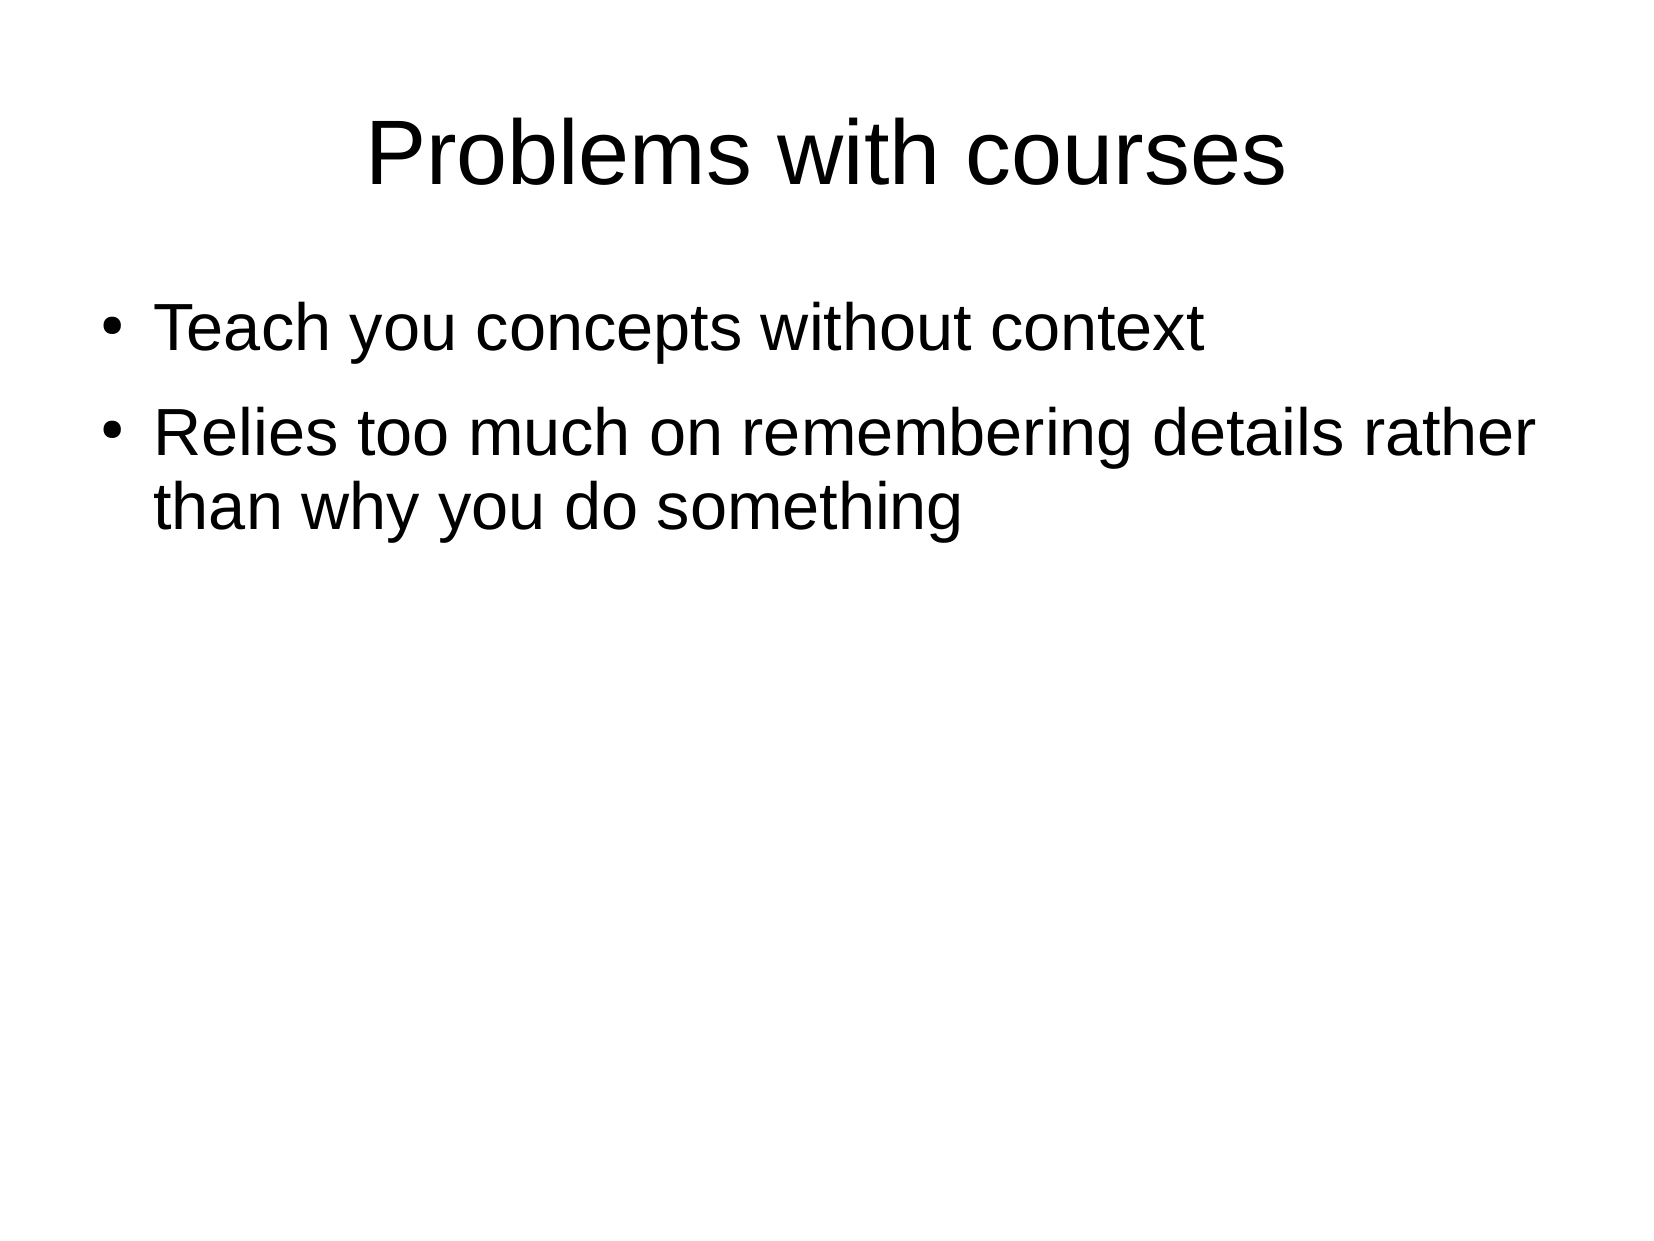

# Problems with courses
Teach you concepts without context
Relies too much on remembering details rather than why you do something